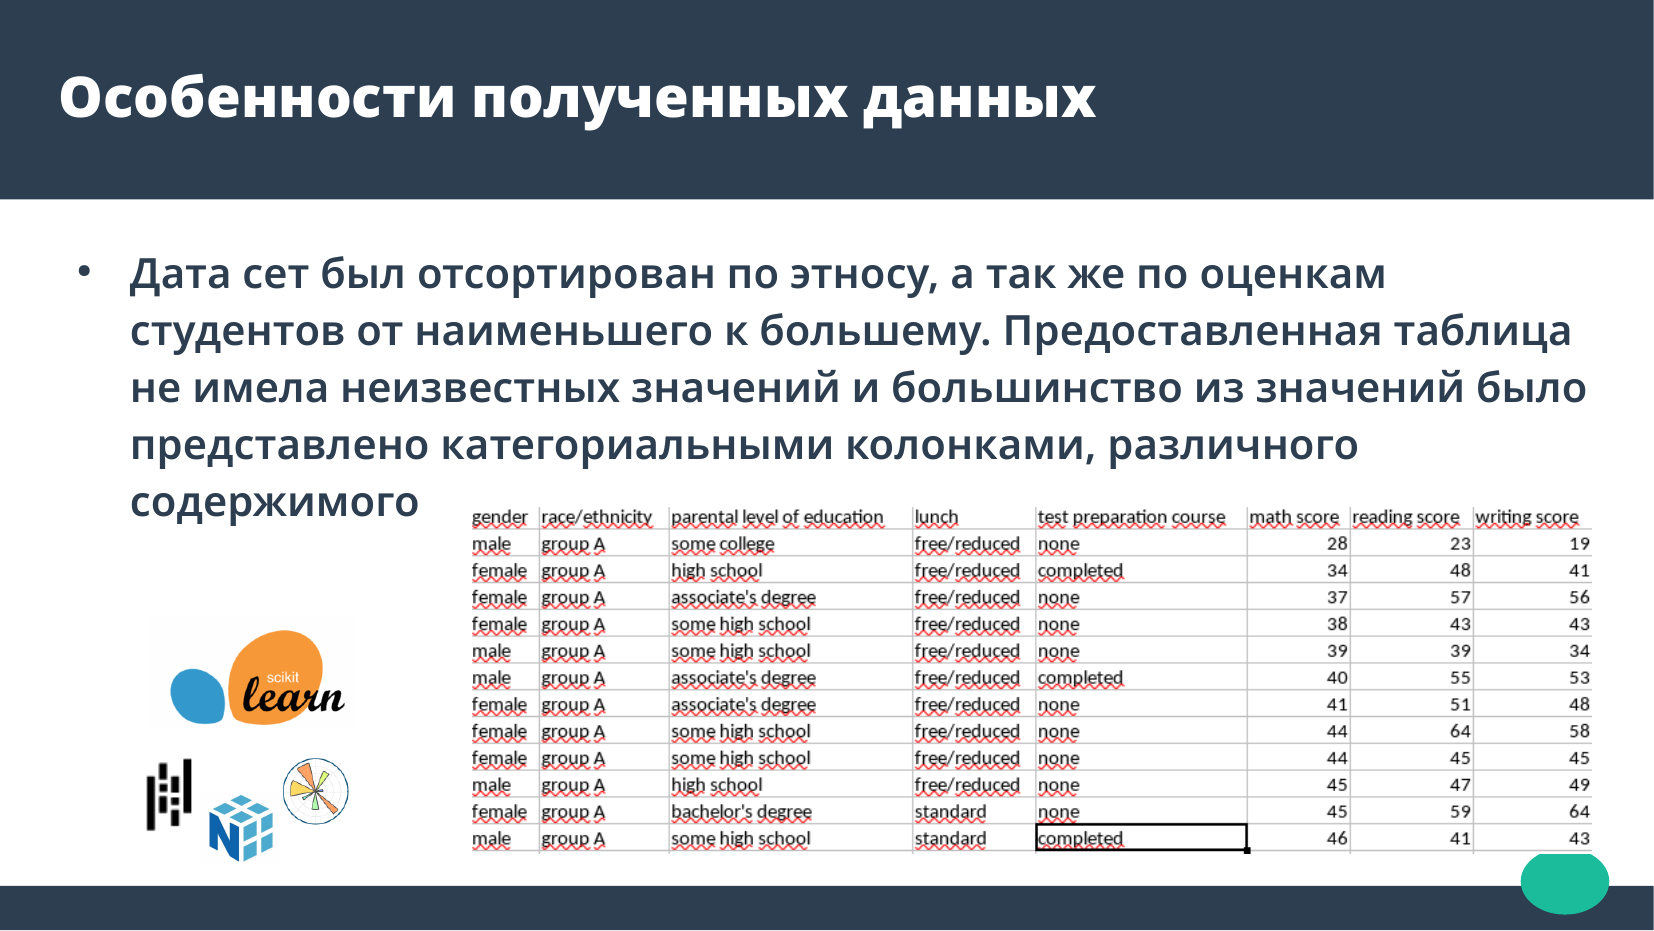

# Особенности полученных данных
Дата сет был отсортирован по этносу, а так же по оценкам студентов от наименьшего к большему. Предоставленная таблица не имела неизвестных значений и большинство из значений было представлено категориальными колонками, различного содержимого